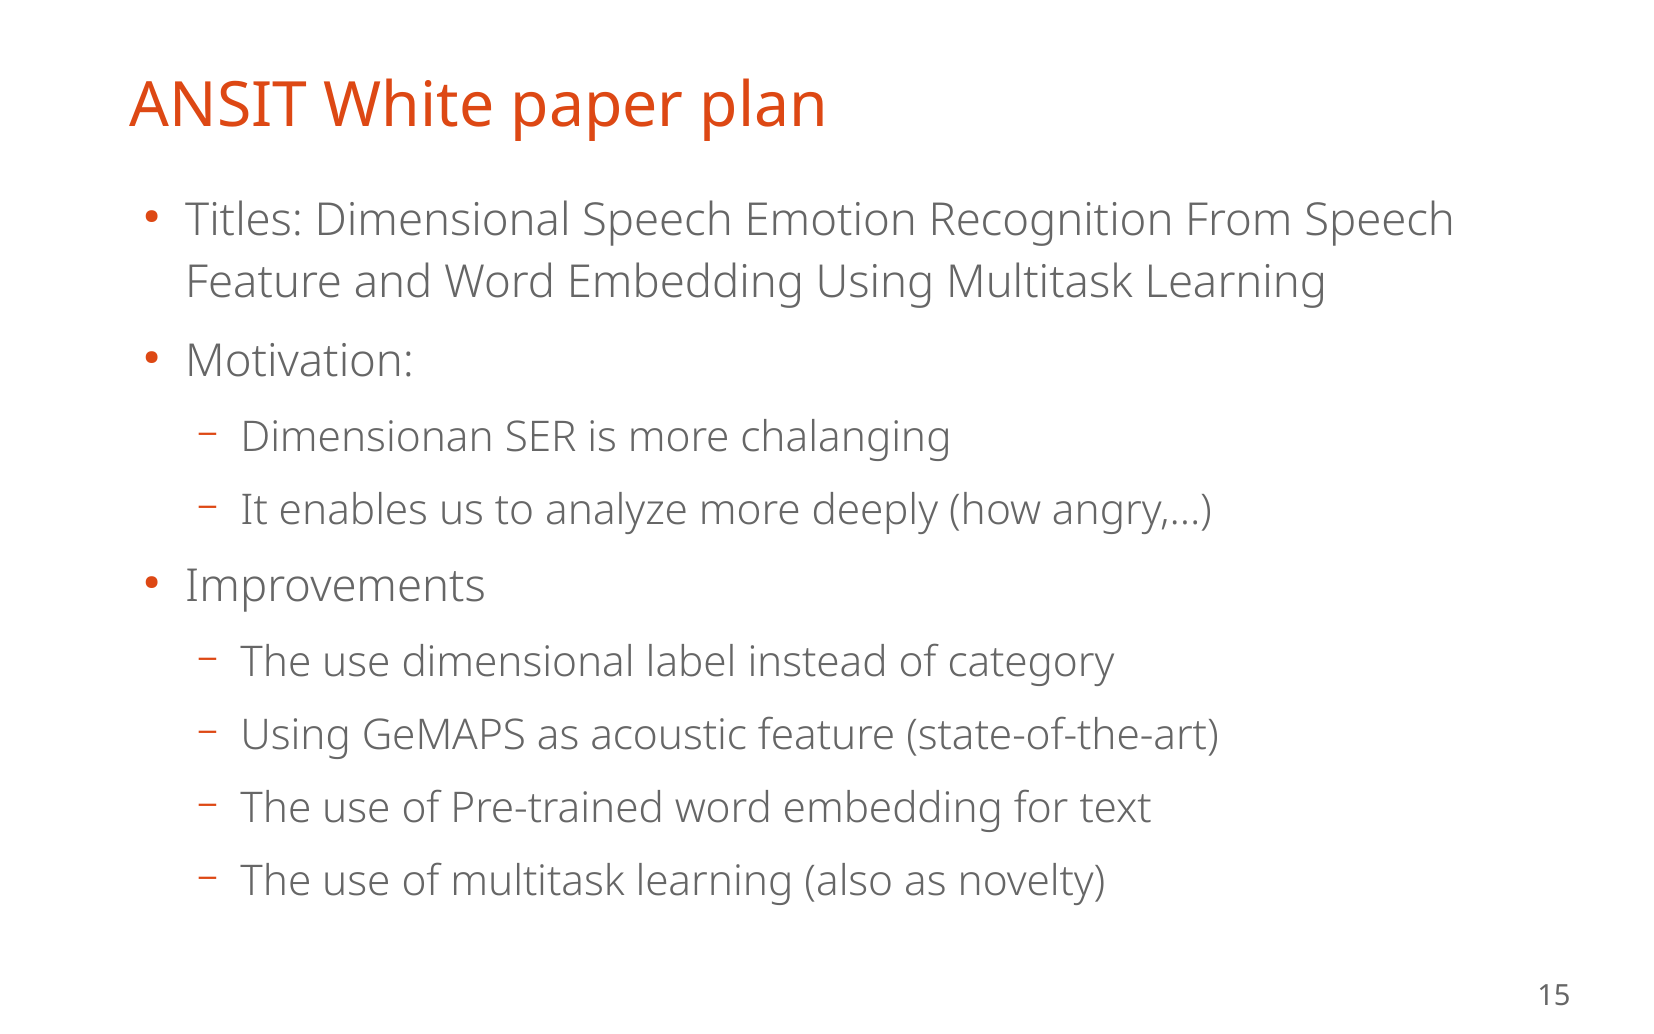

# ANSIT White paper plan
Titles: Dimensional Speech Emotion Recognition From Speech Feature and Word Embedding Using Multitask Learning
Motivation:
Dimensionan SER is more chalanging
It enables us to analyze more deeply (how angry,...)
Improvements
The use dimensional label instead of category
Using GeMAPS as acoustic feature (state-of-the-art)
The use of Pre-trained word embedding for text
The use of multitask learning (also as novelty)
15